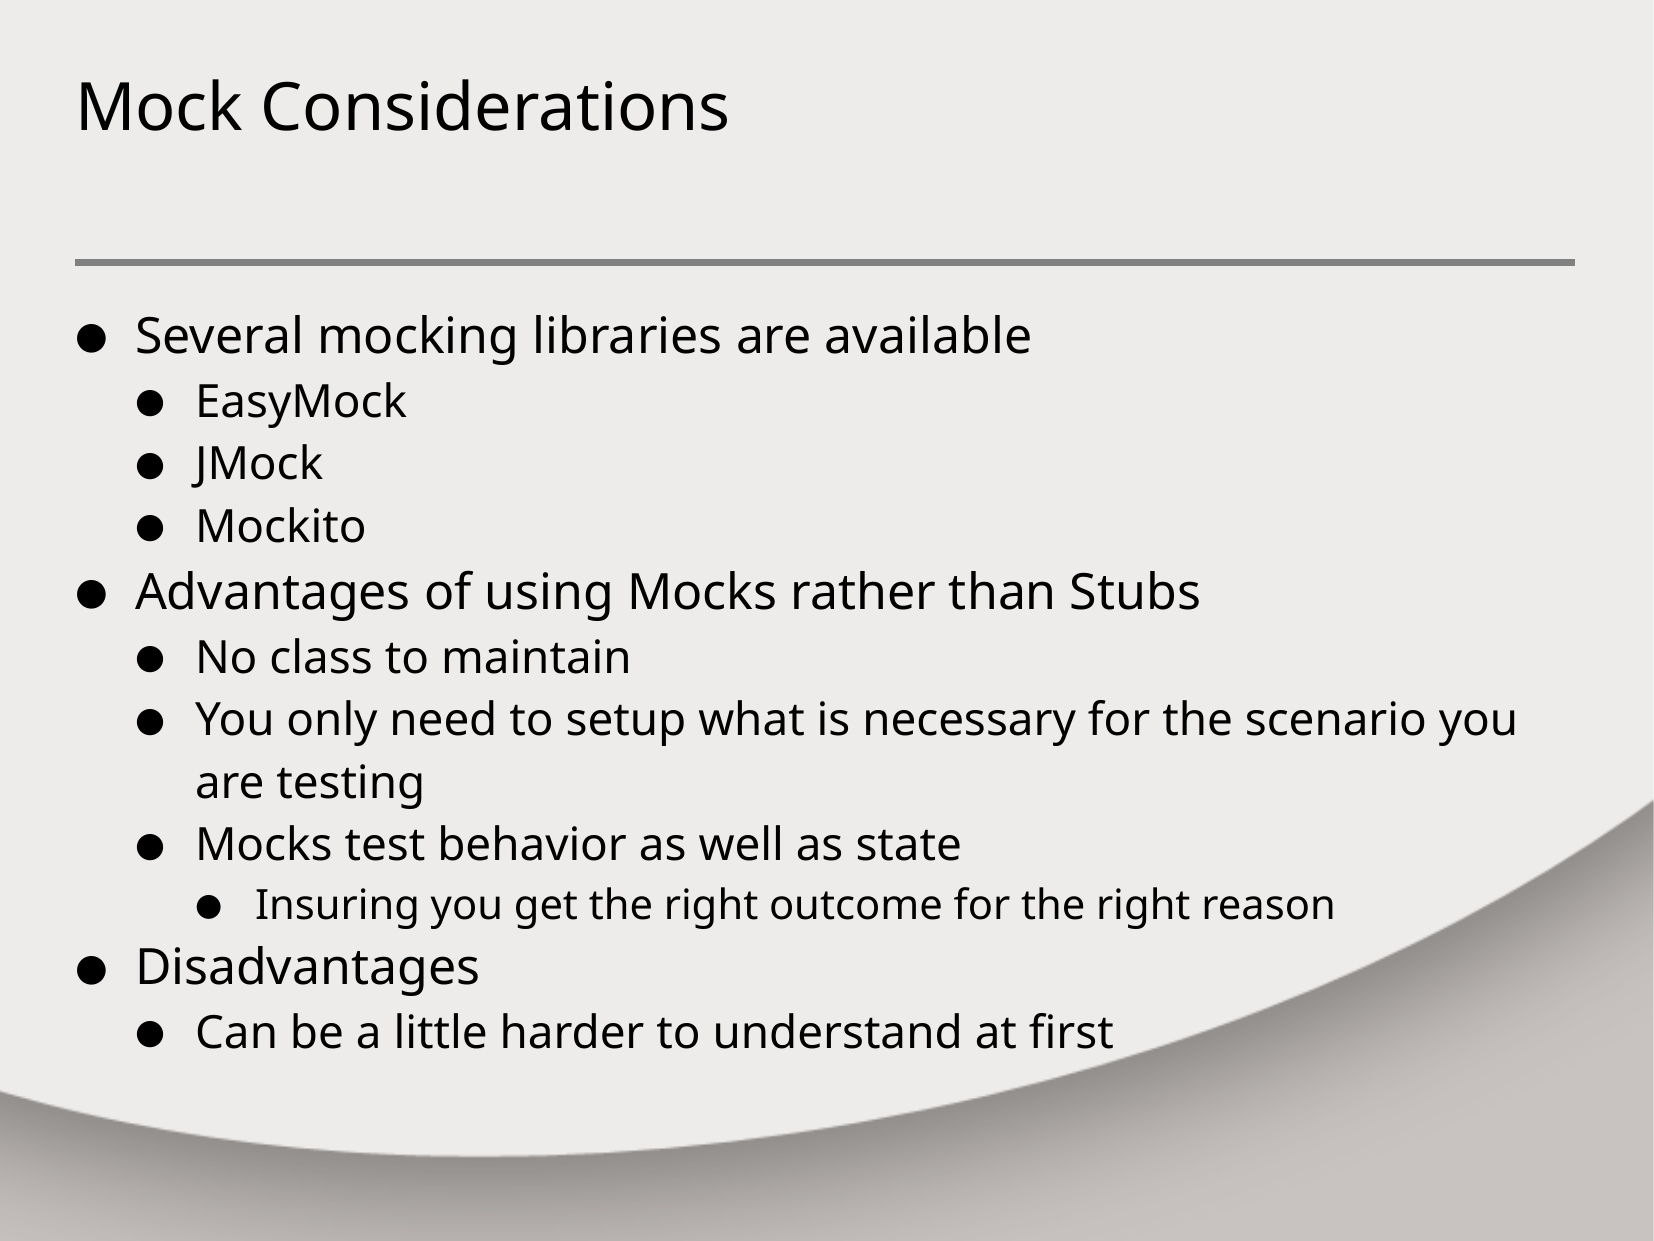

# Mock Considerations
Several mocking libraries are available
EasyMock
JMock
Mockito
Advantages of using Mocks rather than Stubs
No class to maintain
You only need to setup what is necessary for the scenario you are testing
Mocks test behavior as well as state
Insuring you get the right outcome for the right reason
Disadvantages
Can be a little harder to understand at first